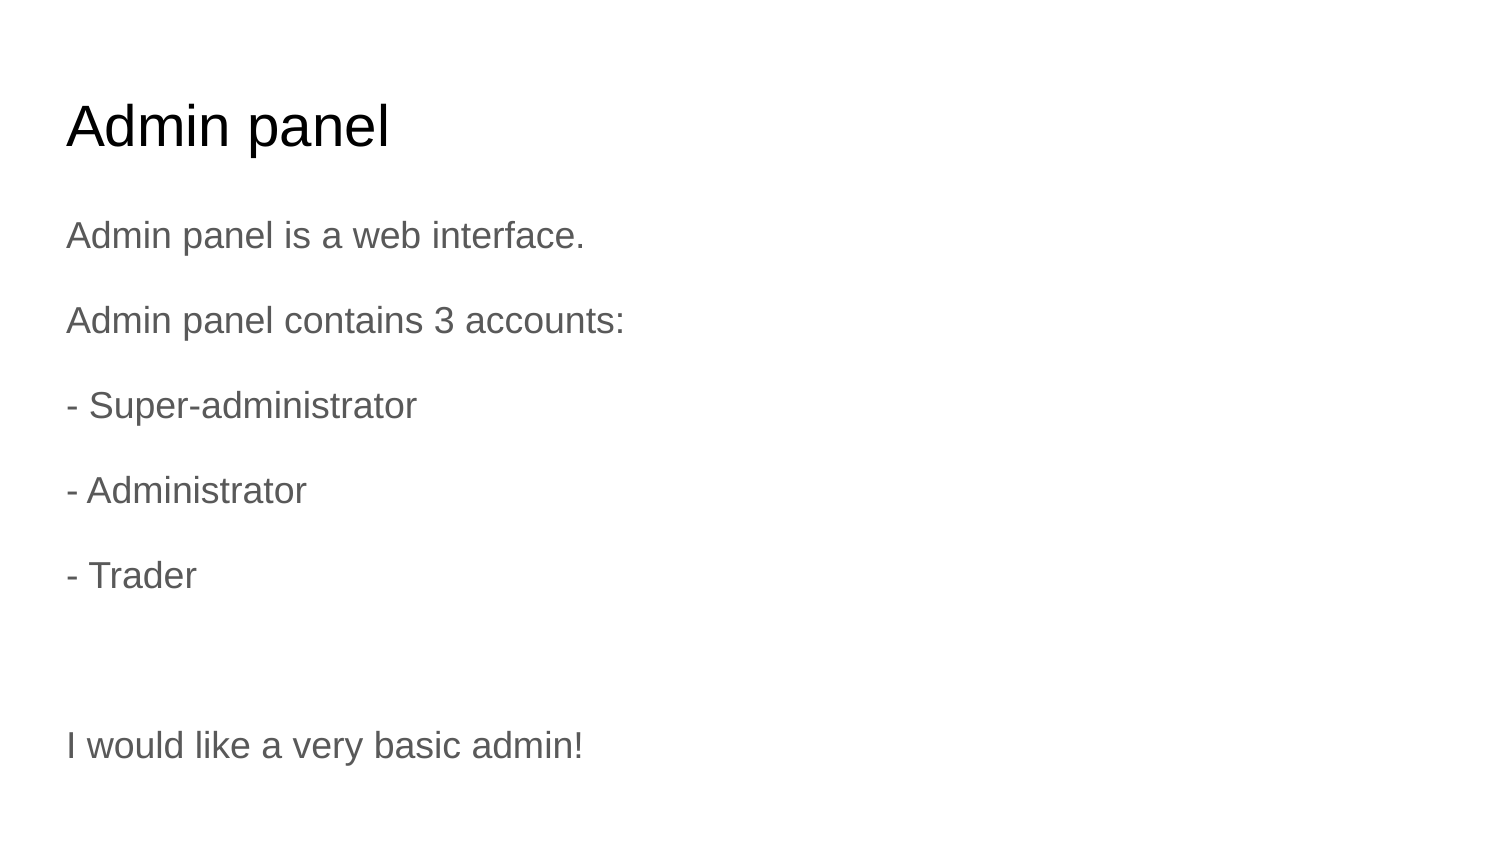

# Admin panel
Admin panel is a web interface.
Admin panel contains 3 accounts:
- Super-administrator
- Administrator
- Trader
I would like a very basic admin!